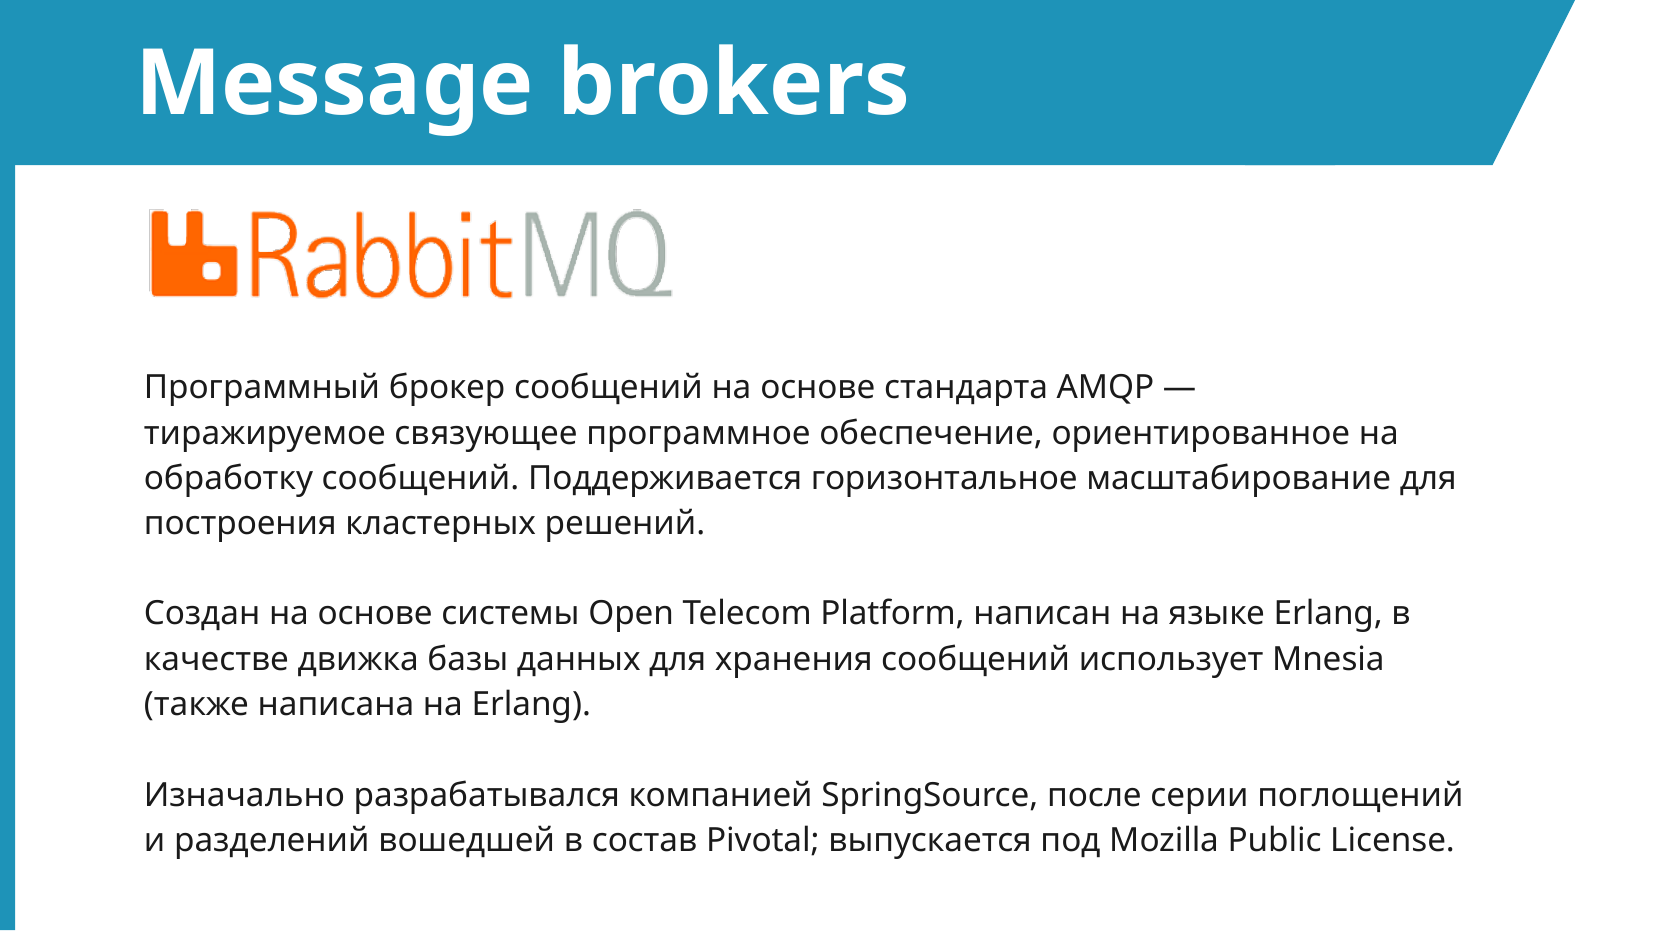

# Message brokers
Программный брокер сообщений на основе стандарта AMQP — тиражируемое связующее программное обеспечение, ориентированное на обработку сообщений. Поддерживается горизонтальное масштабирование для построения кластерных решений.
Создан на основе системы Open Telecom Platform, написан на языке Erlang, в качестве движка базы данных для хранения сообщений использует Mnesia (также написана на Erlang).
Изначально разрабатывался компанией SpringSource, после серии поглощений и разделений вошедшей в состав Pivotal; выпускается под Mozilla Public License.